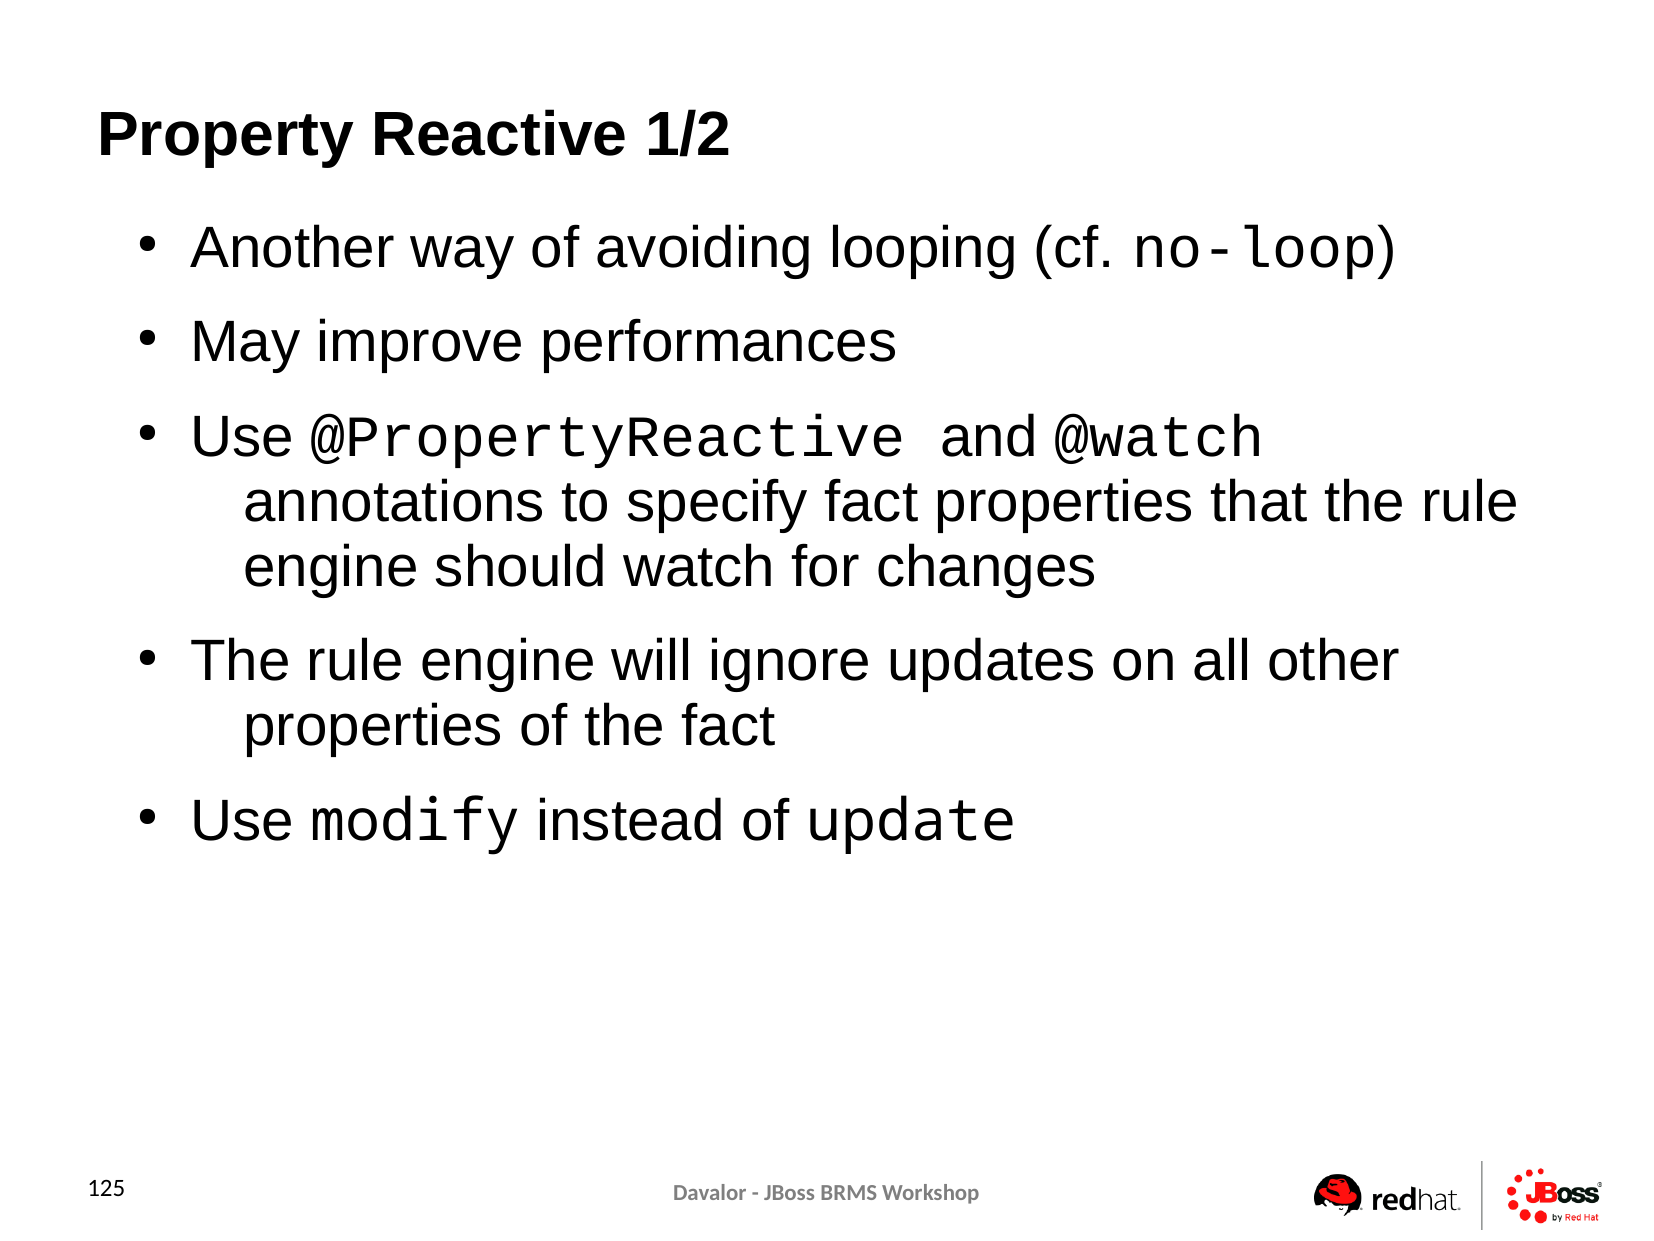

# Property Reactive 1/2
Another way of avoiding looping (cf. no-loop)
May improve performances
Use @PropertyReactive and @watch annotations to specify fact properties that the rule engine should watch for changes
The rule engine will ignore updates on all other properties of the fact
Use modify instead of update